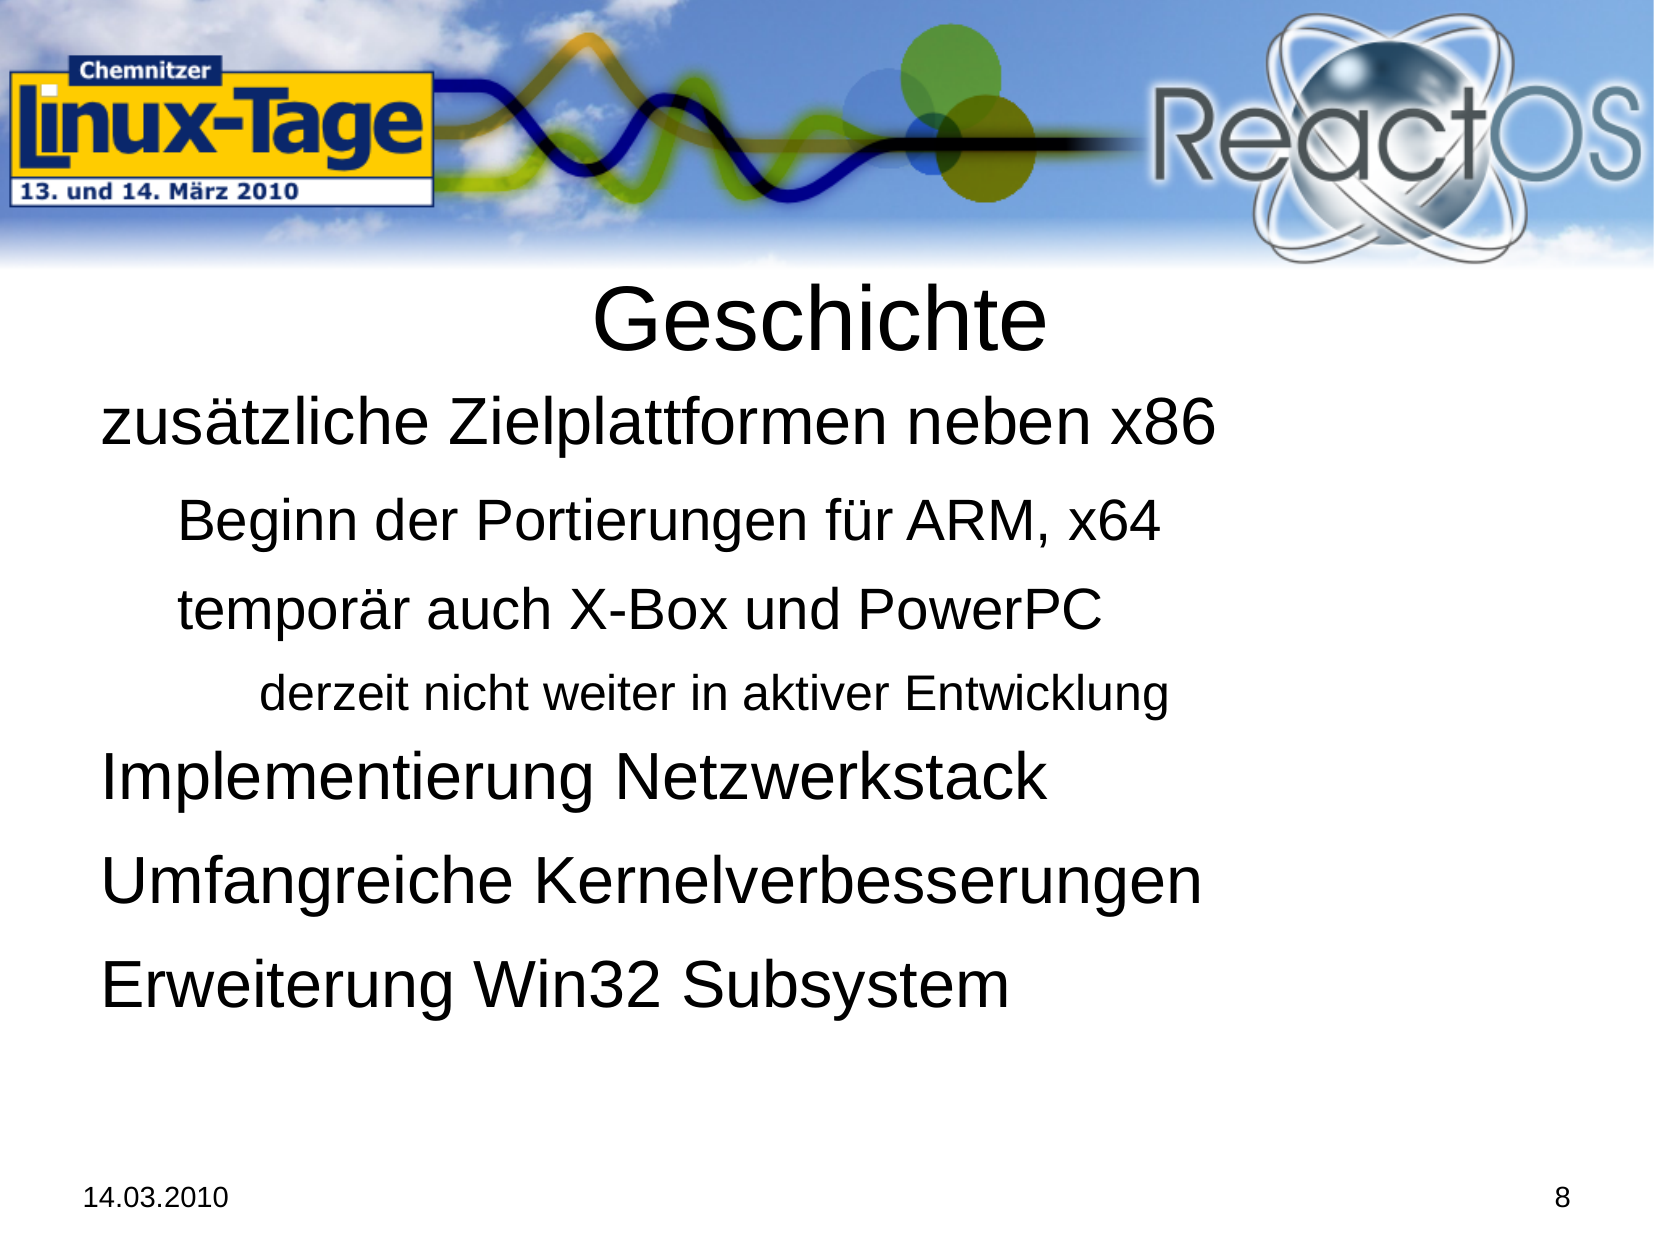

# Geschichte
zusätzliche Zielplattformen neben x86
Beginn der Portierungen für ARM, x64
temporär auch X-Box und PowerPC
derzeit nicht weiter in aktiver Entwicklung
Implementierung Netzwerkstack
Umfangreiche Kernelverbesserungen
Erweiterung Win32 Subsystem
14.03.2010
8